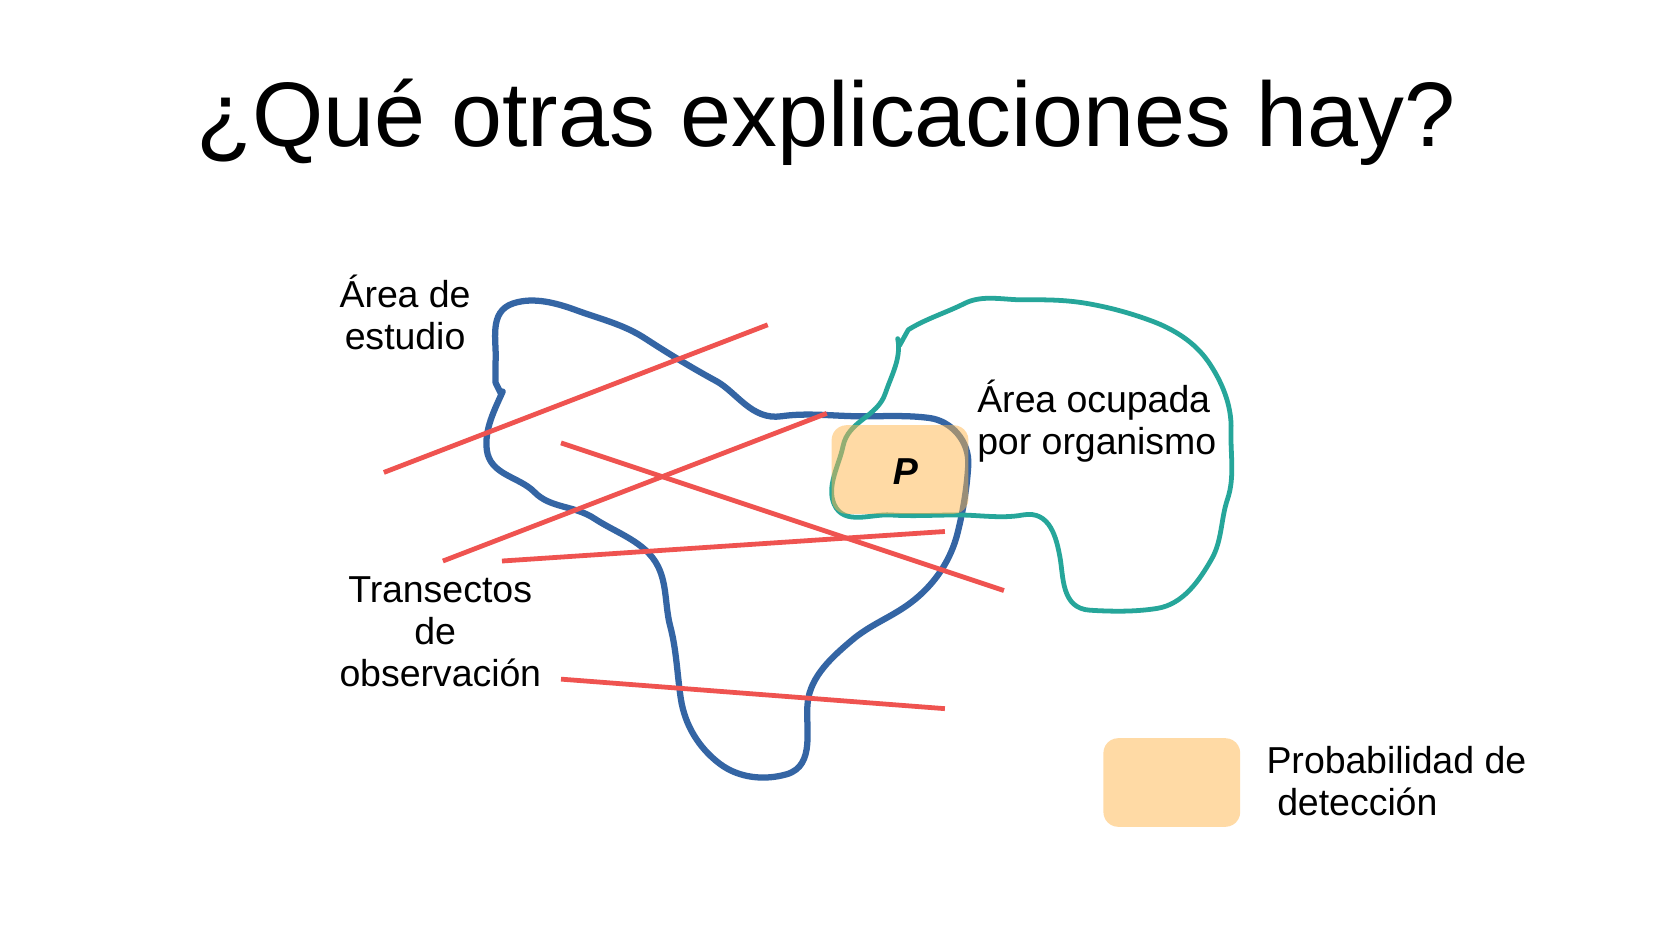

# ¿Qué otras explicaciones hay?
Área de
estudio
Área ocupada
por organismo
P
Transectos
de
observación
Probabilidad de
 detección